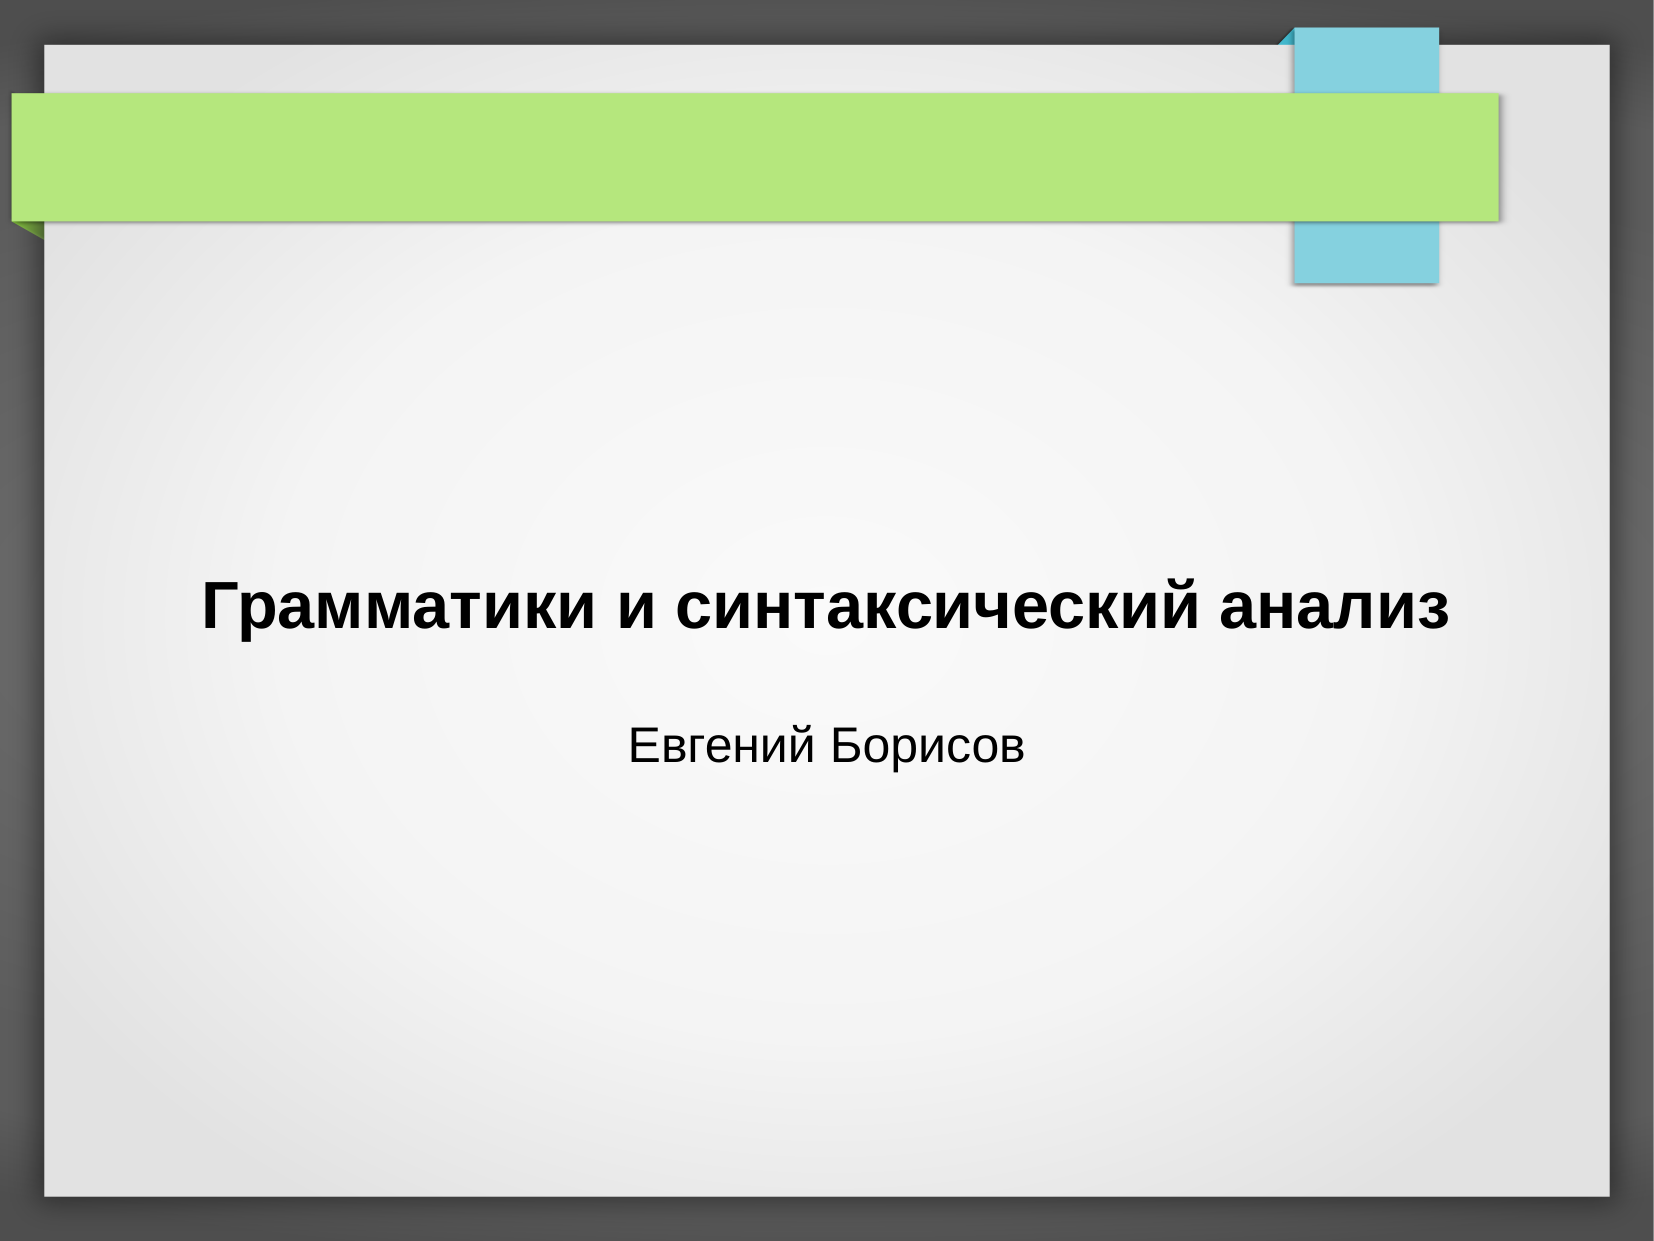

# Грамматики и синтаксический анализ
Евгений Борисов